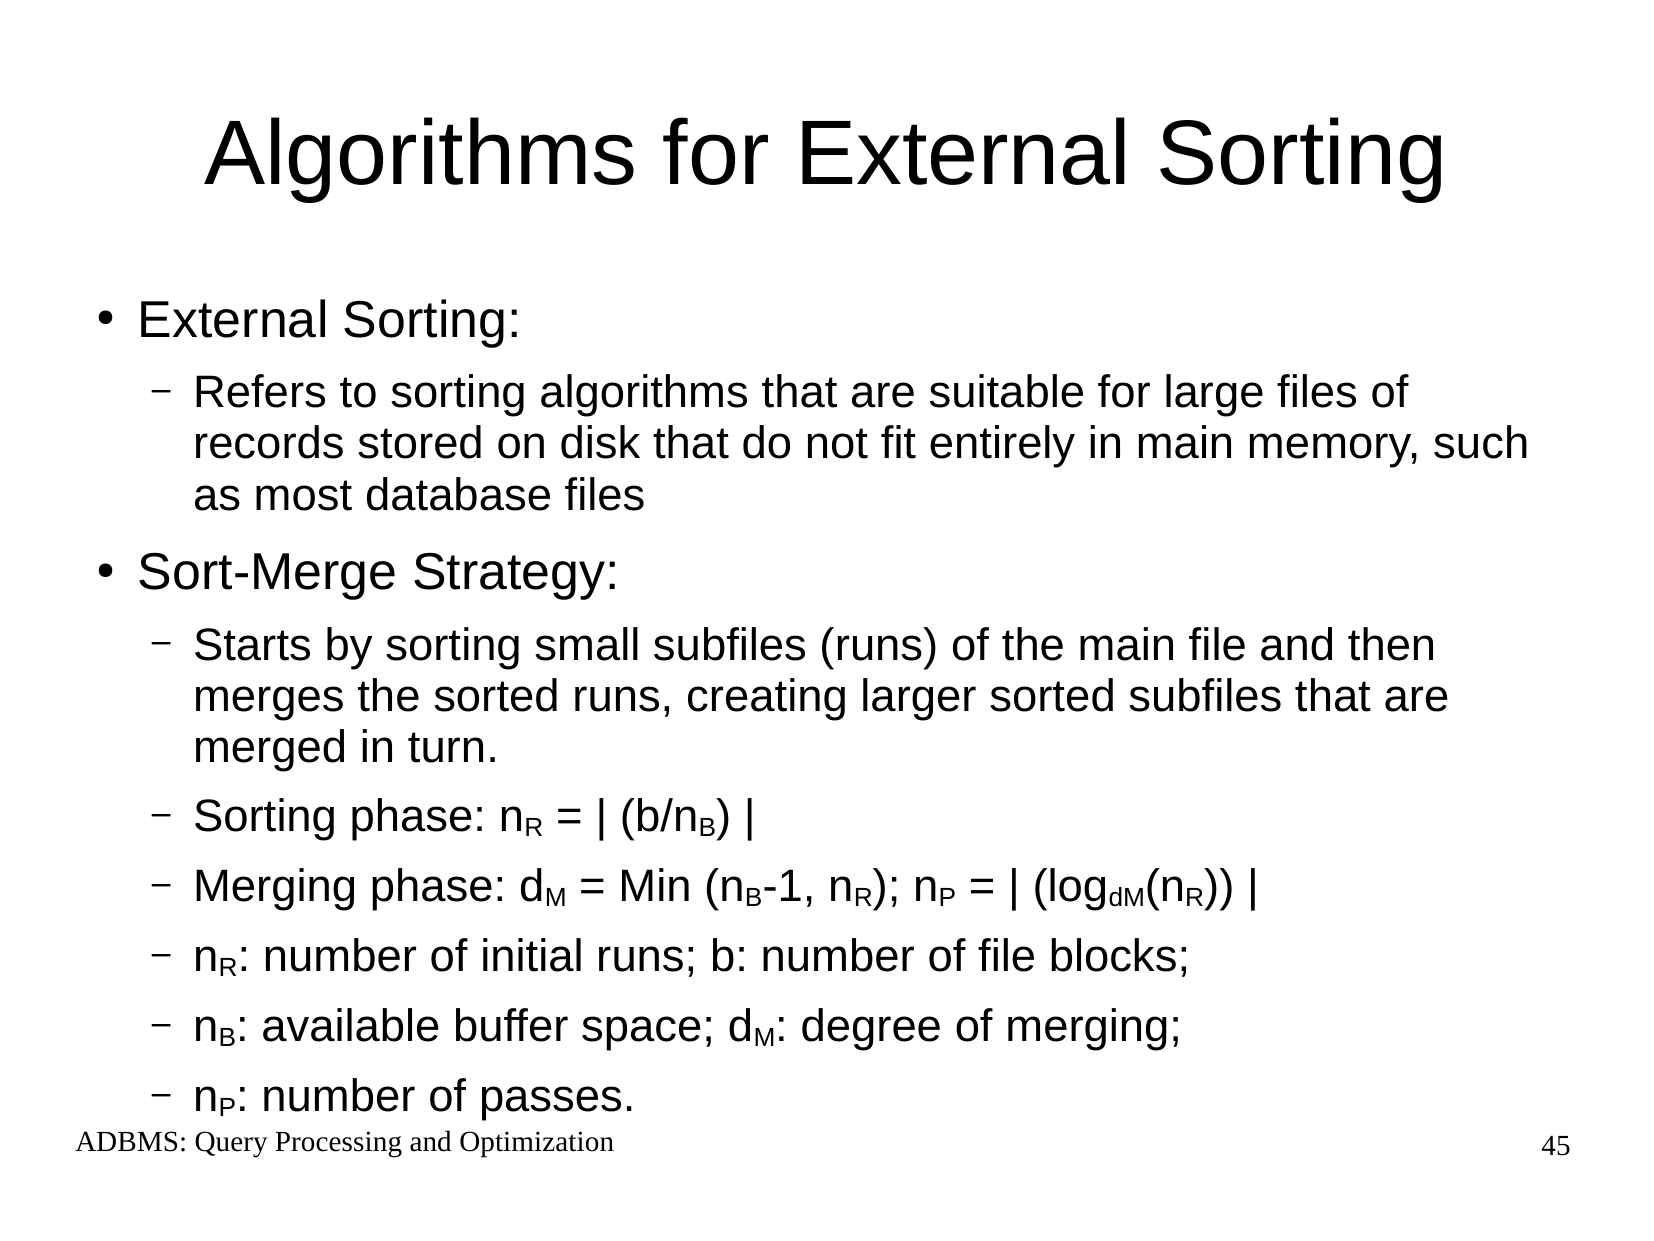

# Algorithms for External Sorting
External Sorting:
Refers to sorting algorithms that are suitable for large files of records stored on disk that do not fit entirely in main memory, such as most database files
Sort-Merge Strategy:
Starts by sorting small subfiles (runs) of the main file and then merges the sorted runs, creating larger sorted subfiles that are merged in turn.
Sorting phase: nR = | (b/nB) |
Merging phase: dM = Min (nB-1, nR); nP = | (logdM(nR)) |
nR: number of initial runs; b: number of file blocks;
nB: available buffer space; dM: degree of merging;
nP: number of passes.